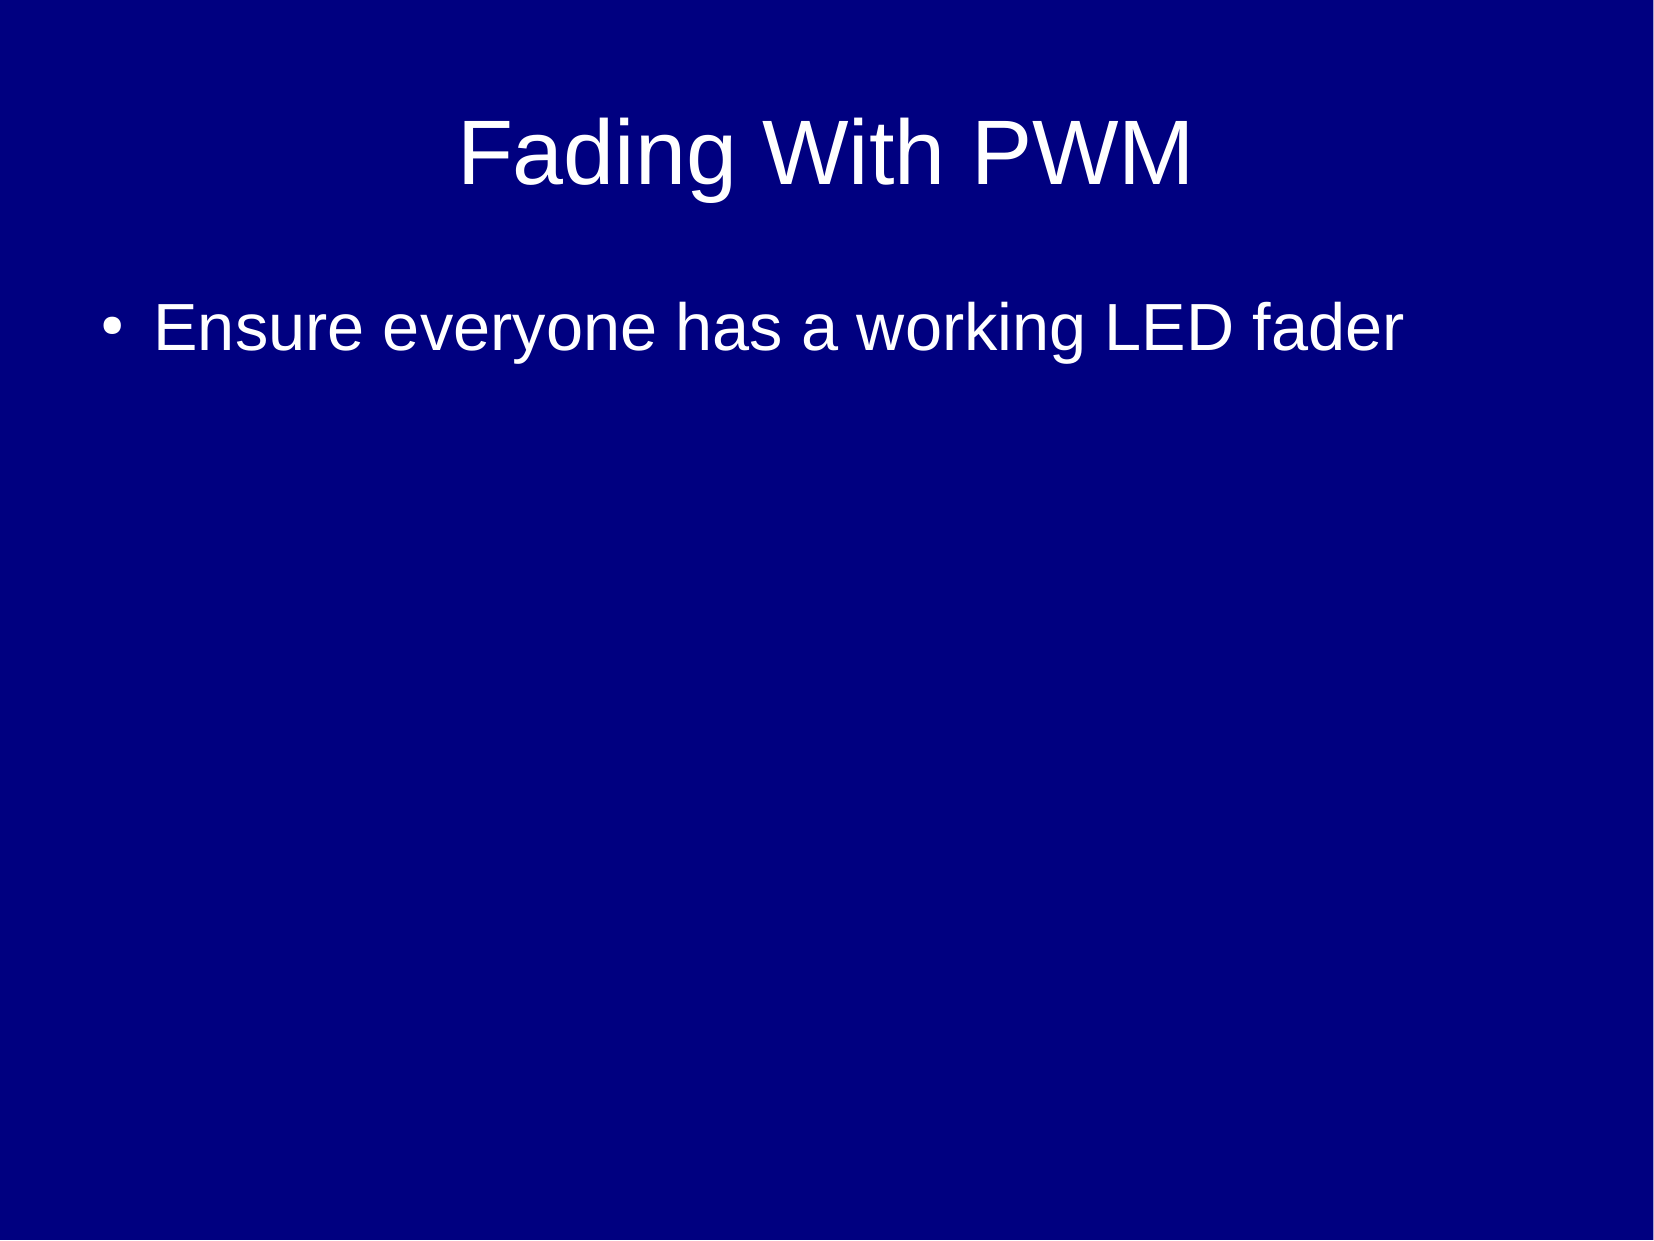

# Fading With PWM
Ensure everyone has a working LED fader